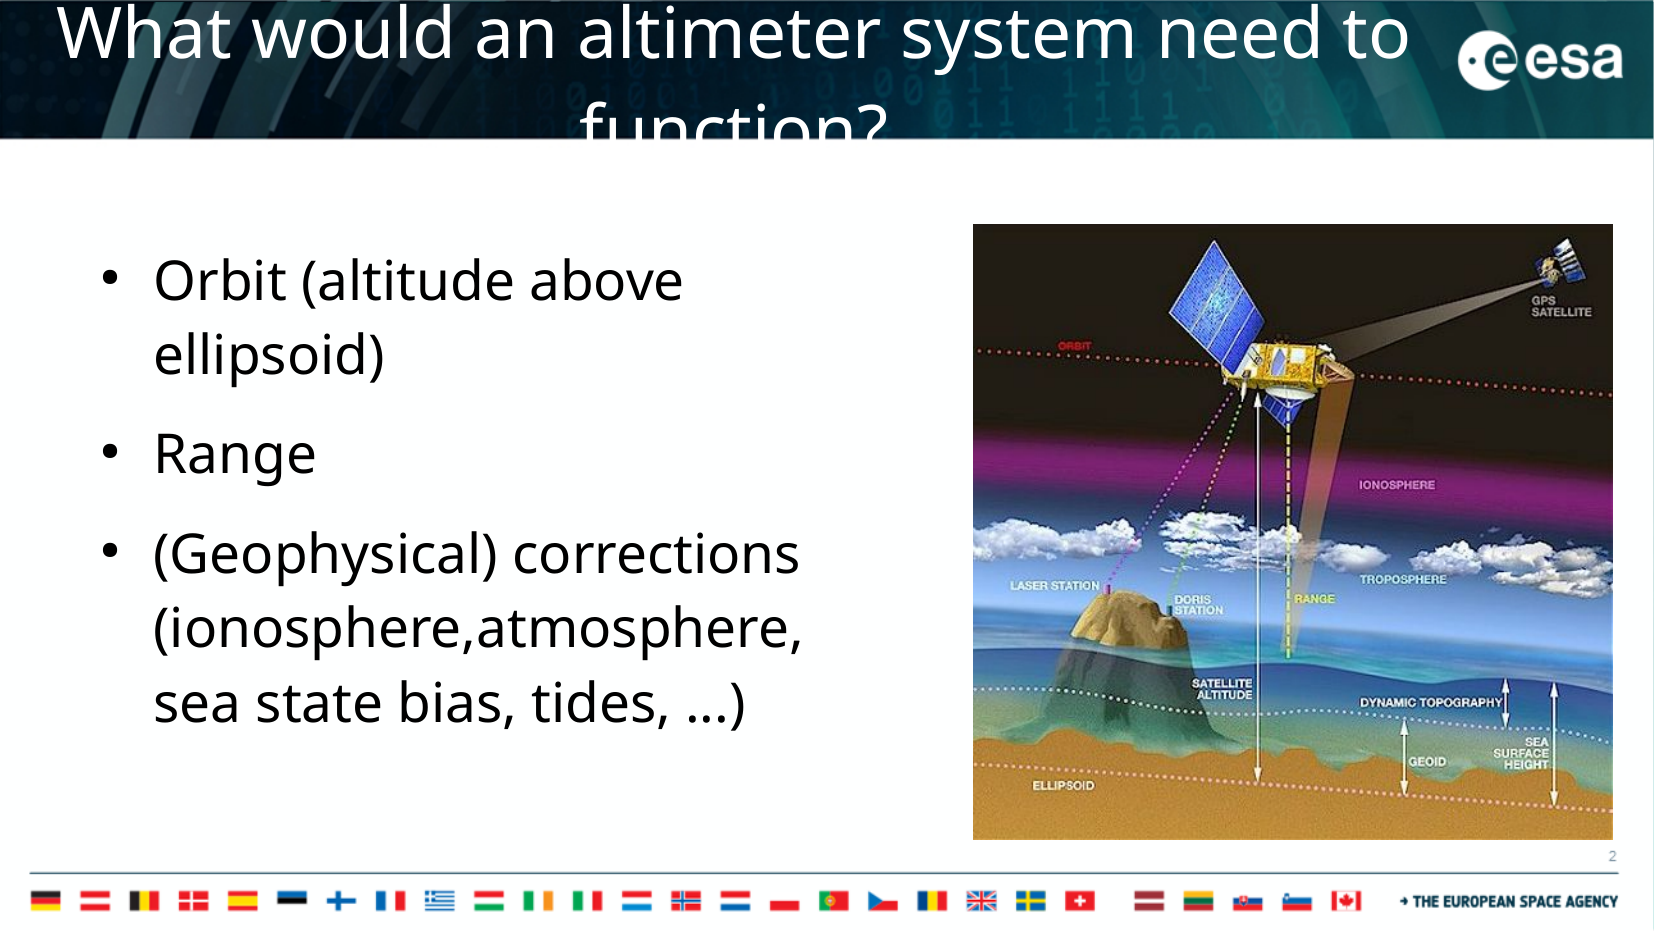

# What would an altimeter system need to function?
Orbit (altitude above ellipsoid)
Range
(Geophysical) corrections (ionosphere,atmosphere, sea state bias, tides, ...)